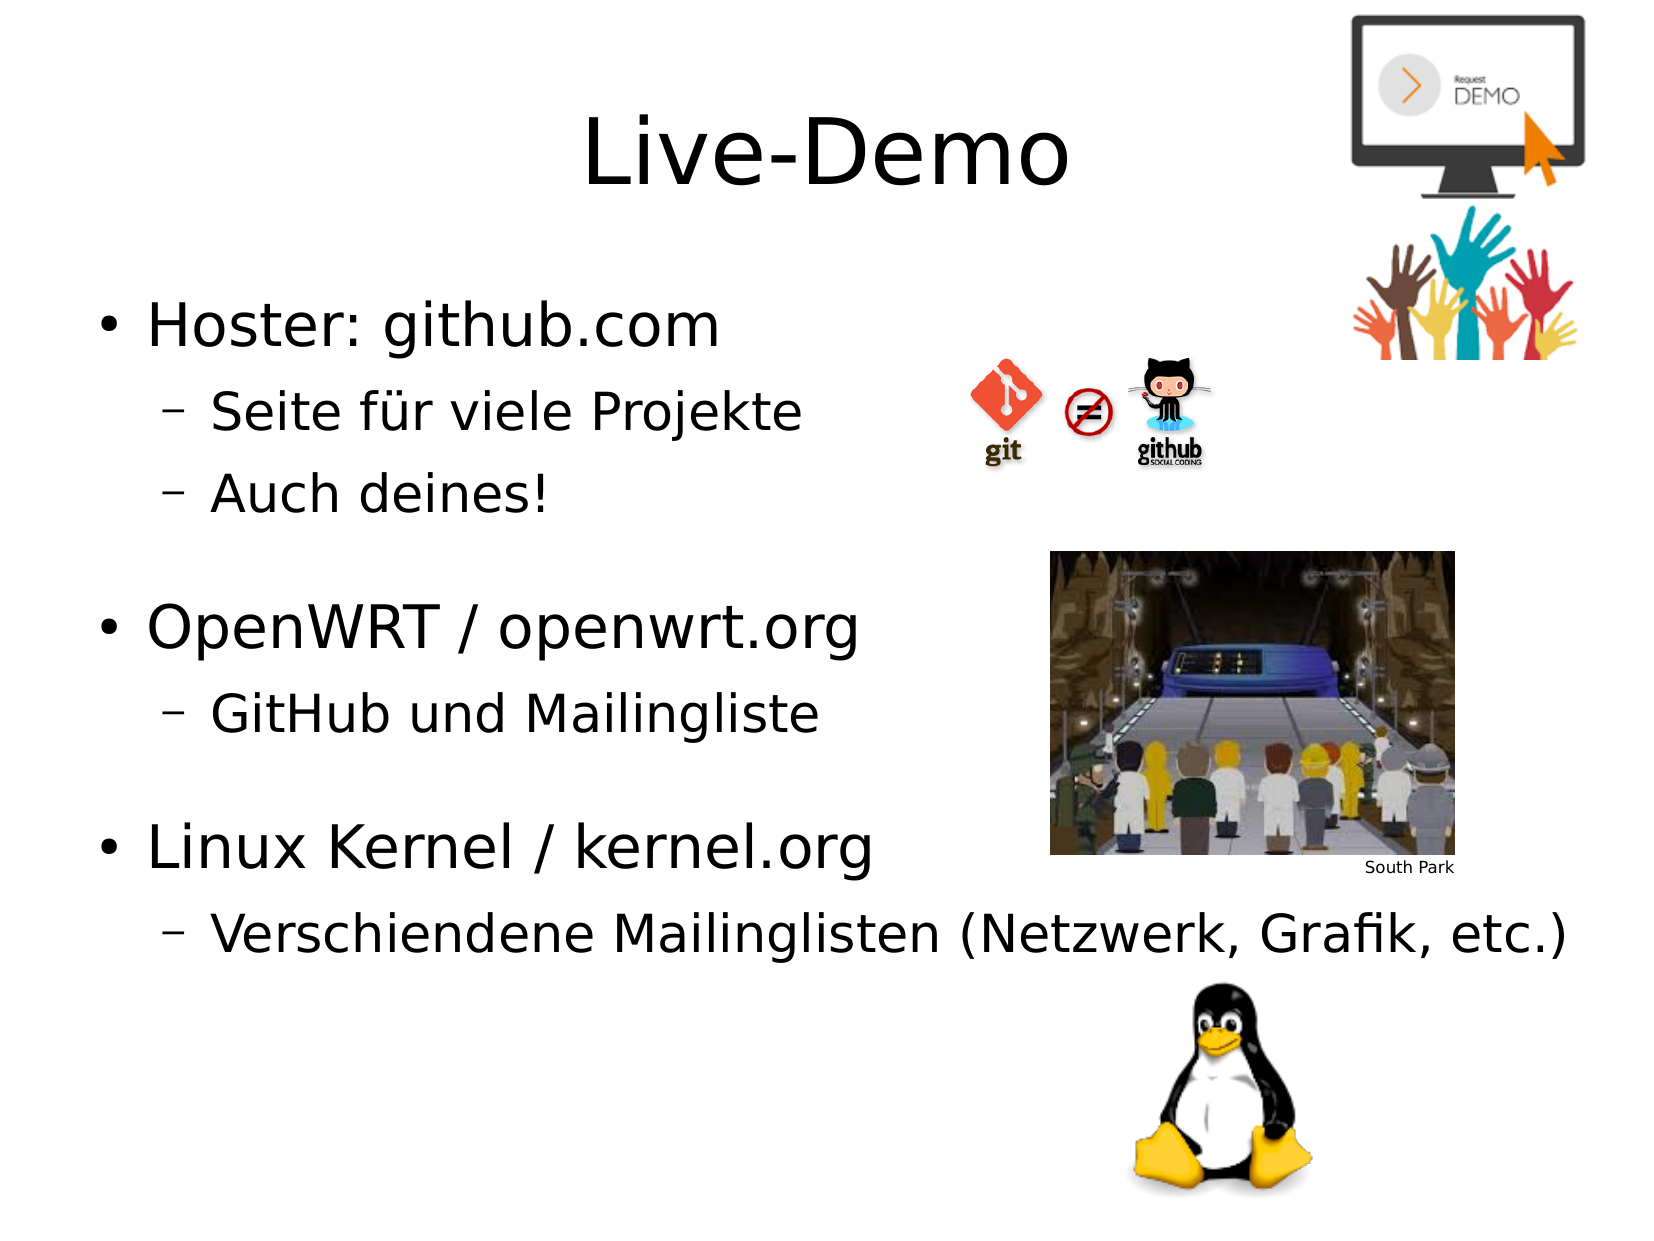

# Live-Demo
Hoster: github.com
Seite für viele Projekte
Auch deines!
OpenWRT / openwrt.org
GitHub und Mailingliste
Linux Kernel / kernel.org
Verschiendene Mailinglisten (Netzwerk, Grafik, etc.)
South Park